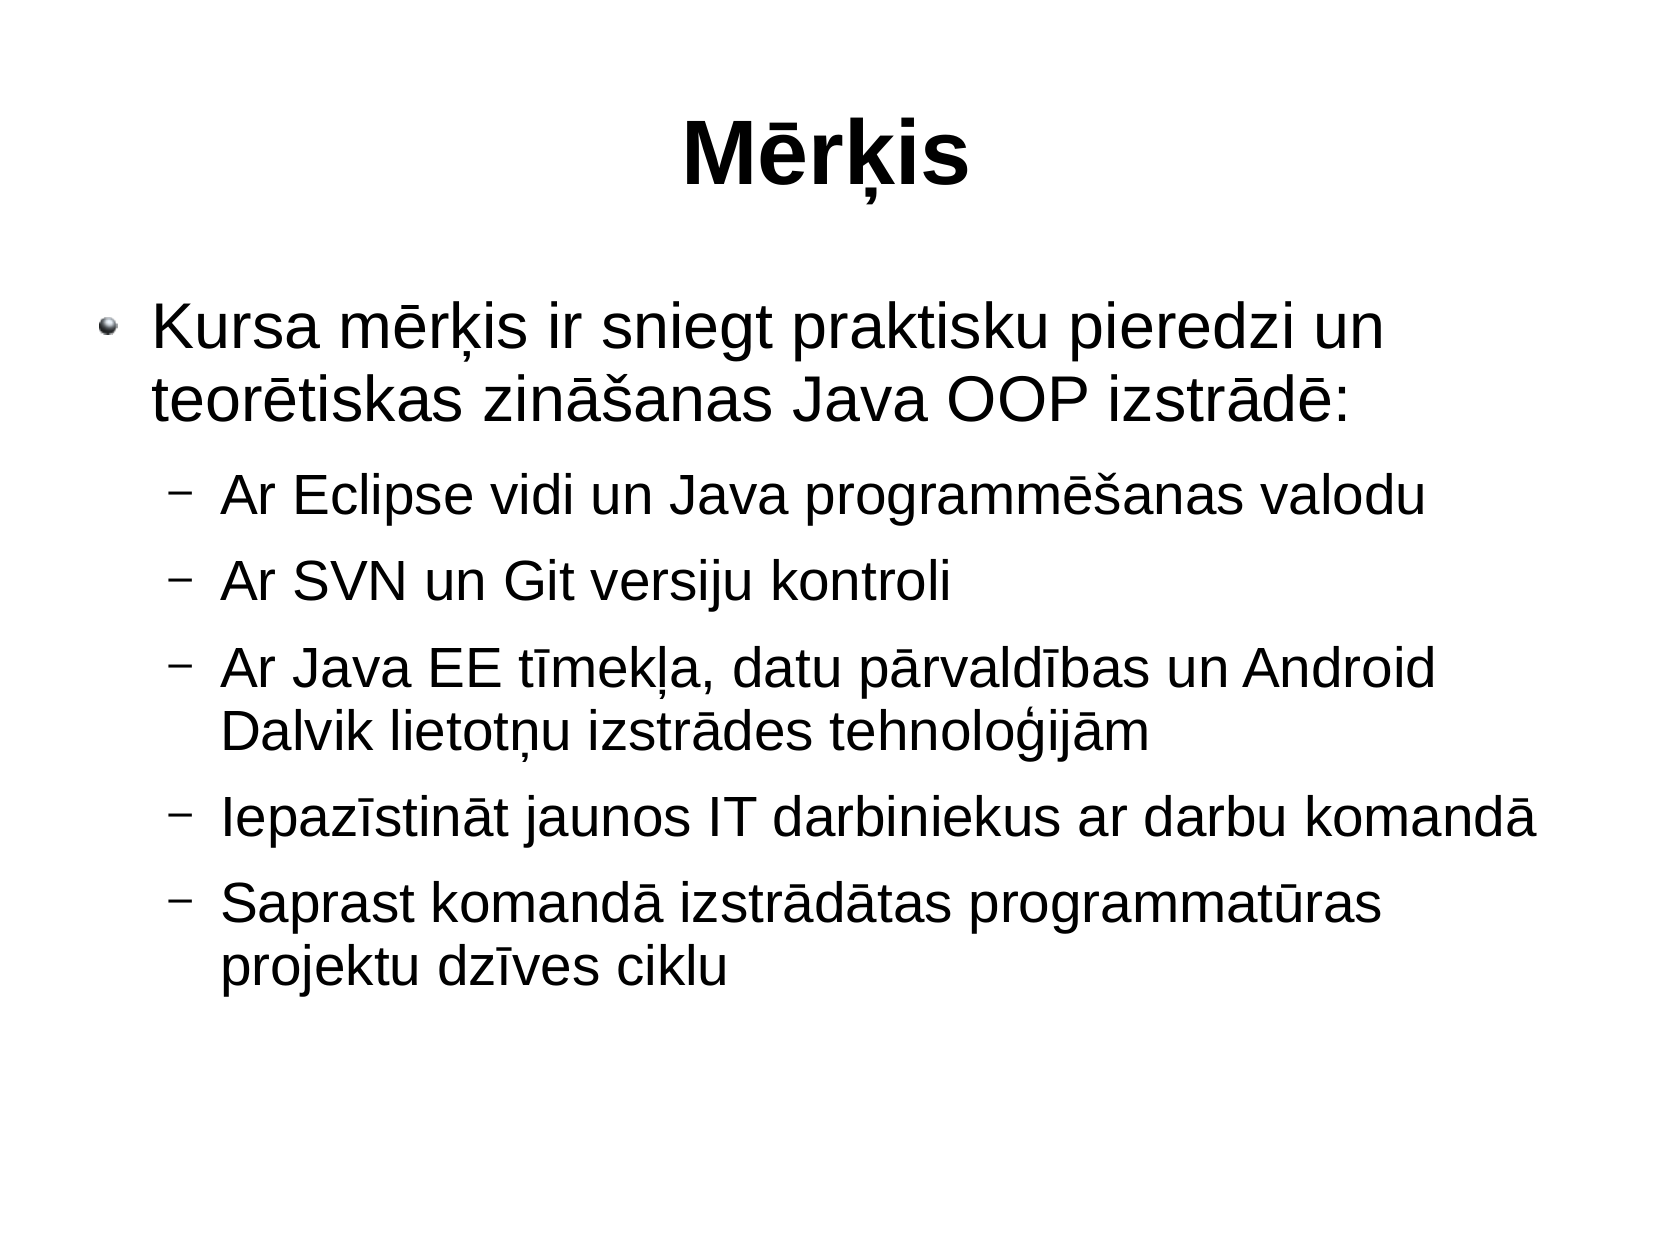

# Mērķis
Kursa mērķis ir sniegt praktisku pieredzi un teorētiskas zināšanas Java OOP izstrādē:
Ar Eclipse vidi un Java programmēšanas valodu
Ar SVN un Git versiju kontroli
Ar Java EE tīmekļa, datu pārvaldības un Android Dalvik lietotņu izstrādes tehnoloģijām
Iepazīstināt jaunos IT darbiniekus ar darbu komandā
Saprast komandā izstrādātas programmatūras projektu dzīves ciklu